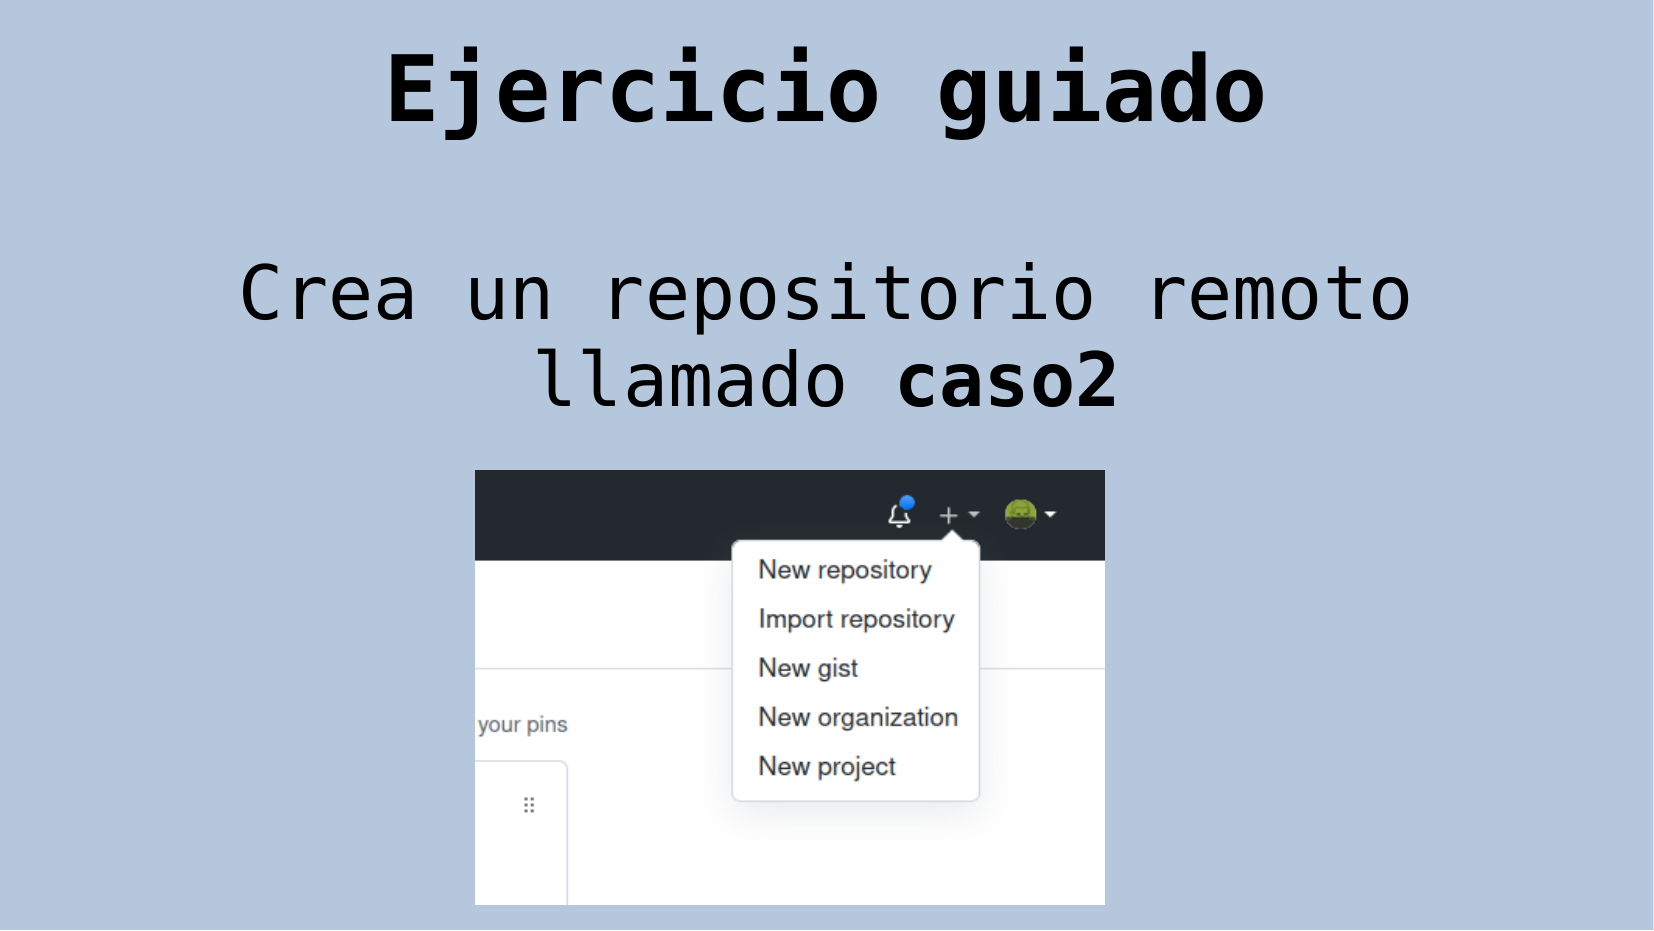

# Ejercicio guiado Crea un repositorio remoto llamado caso2